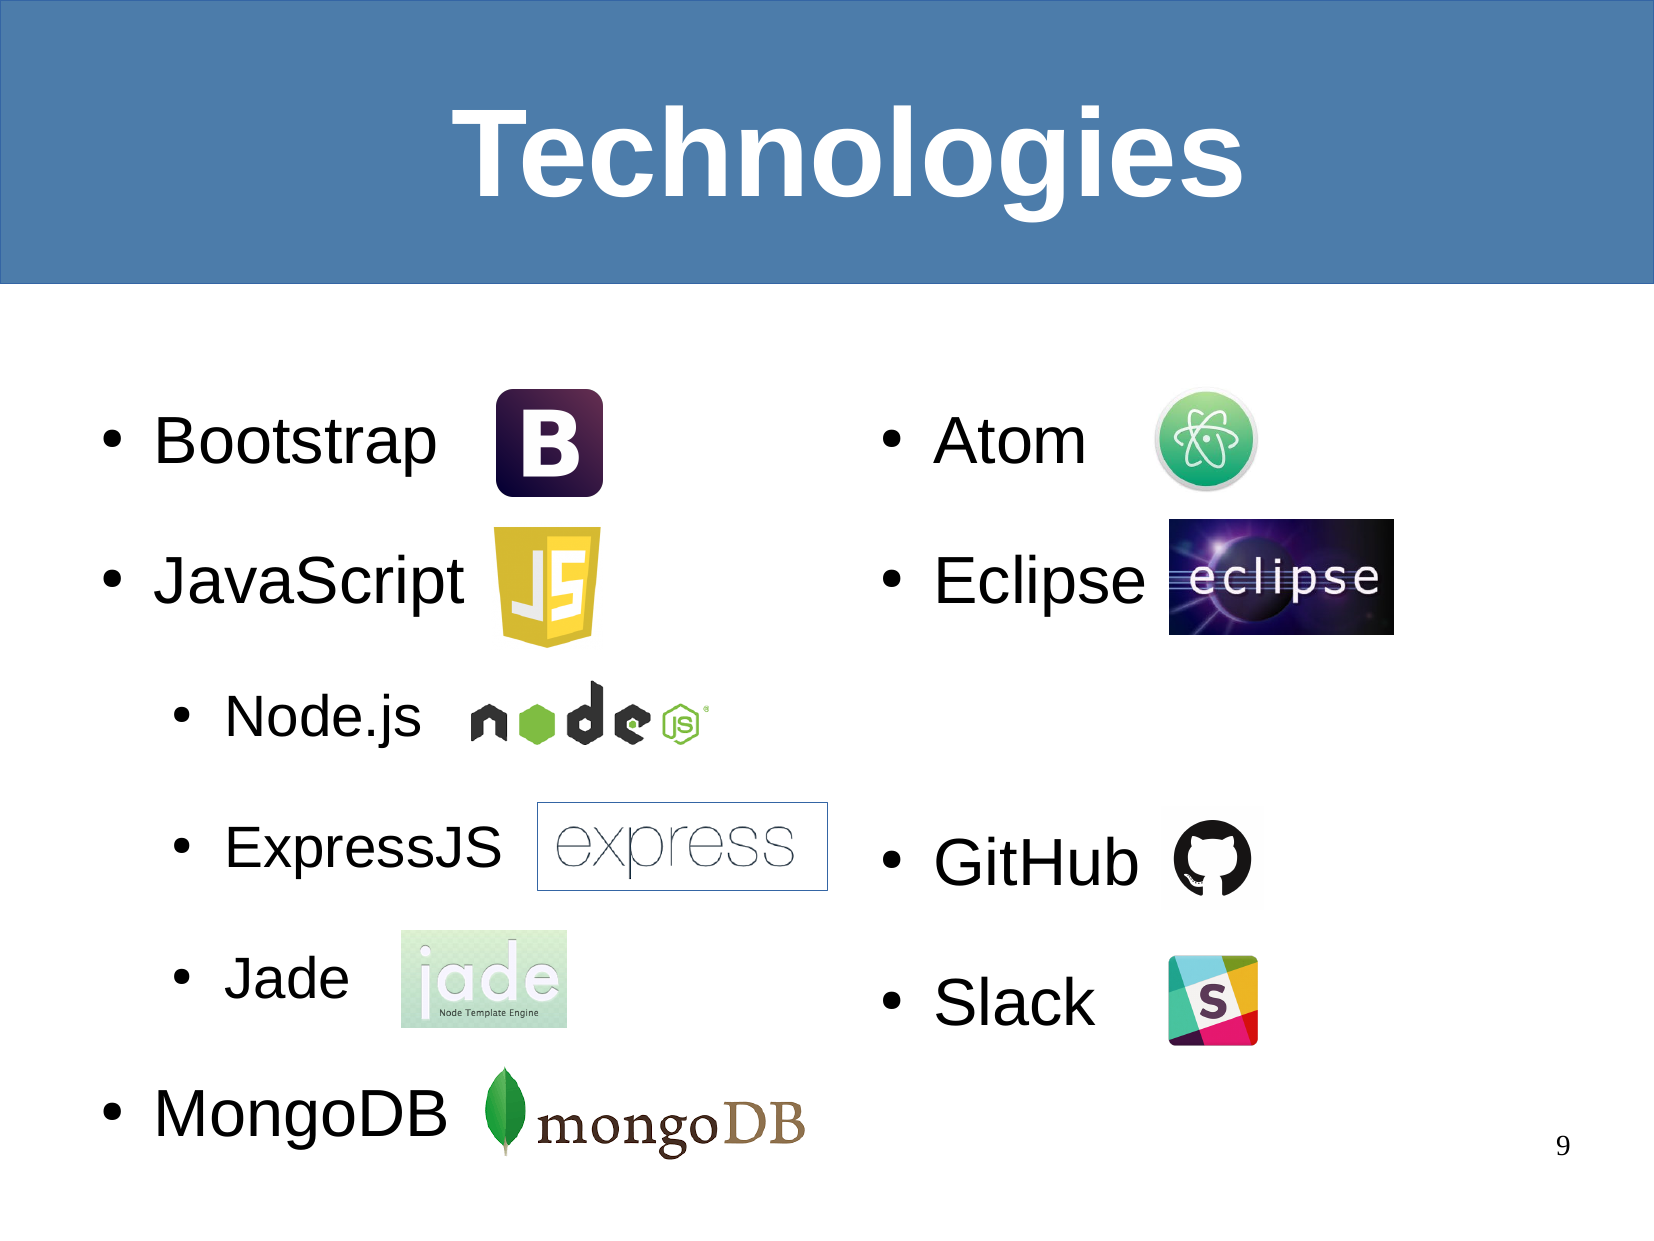

# Technologies
Bootstrap
JavaScript
Node.js
ExpressJS
Jade
MongoDB
Atom
Eclipse
GitHub
Slack
9